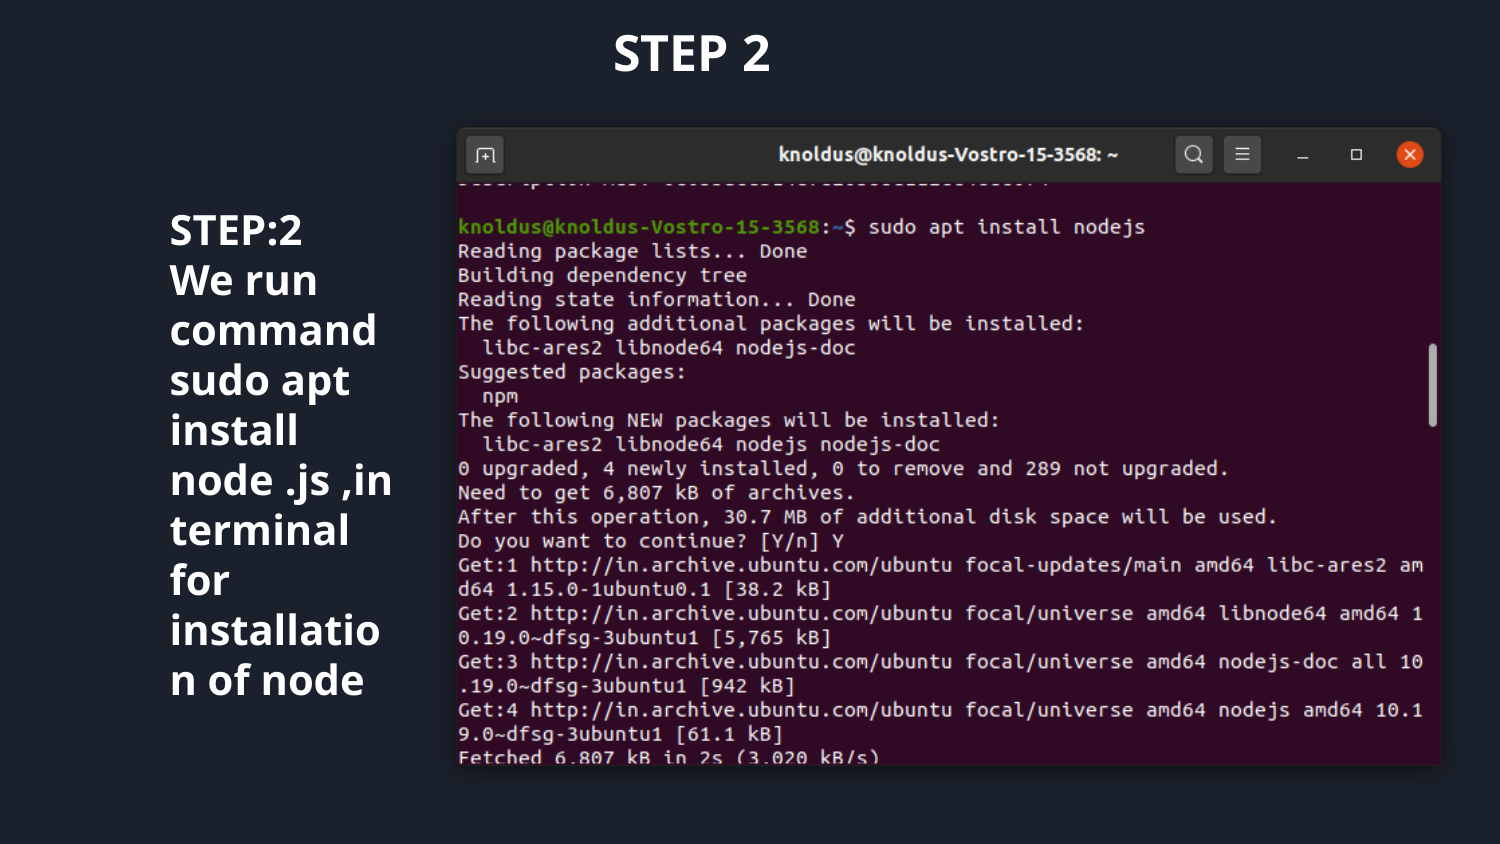

STEP 2
STEP:2
We run command sudo apt install node .js ,in terminal for installation of node